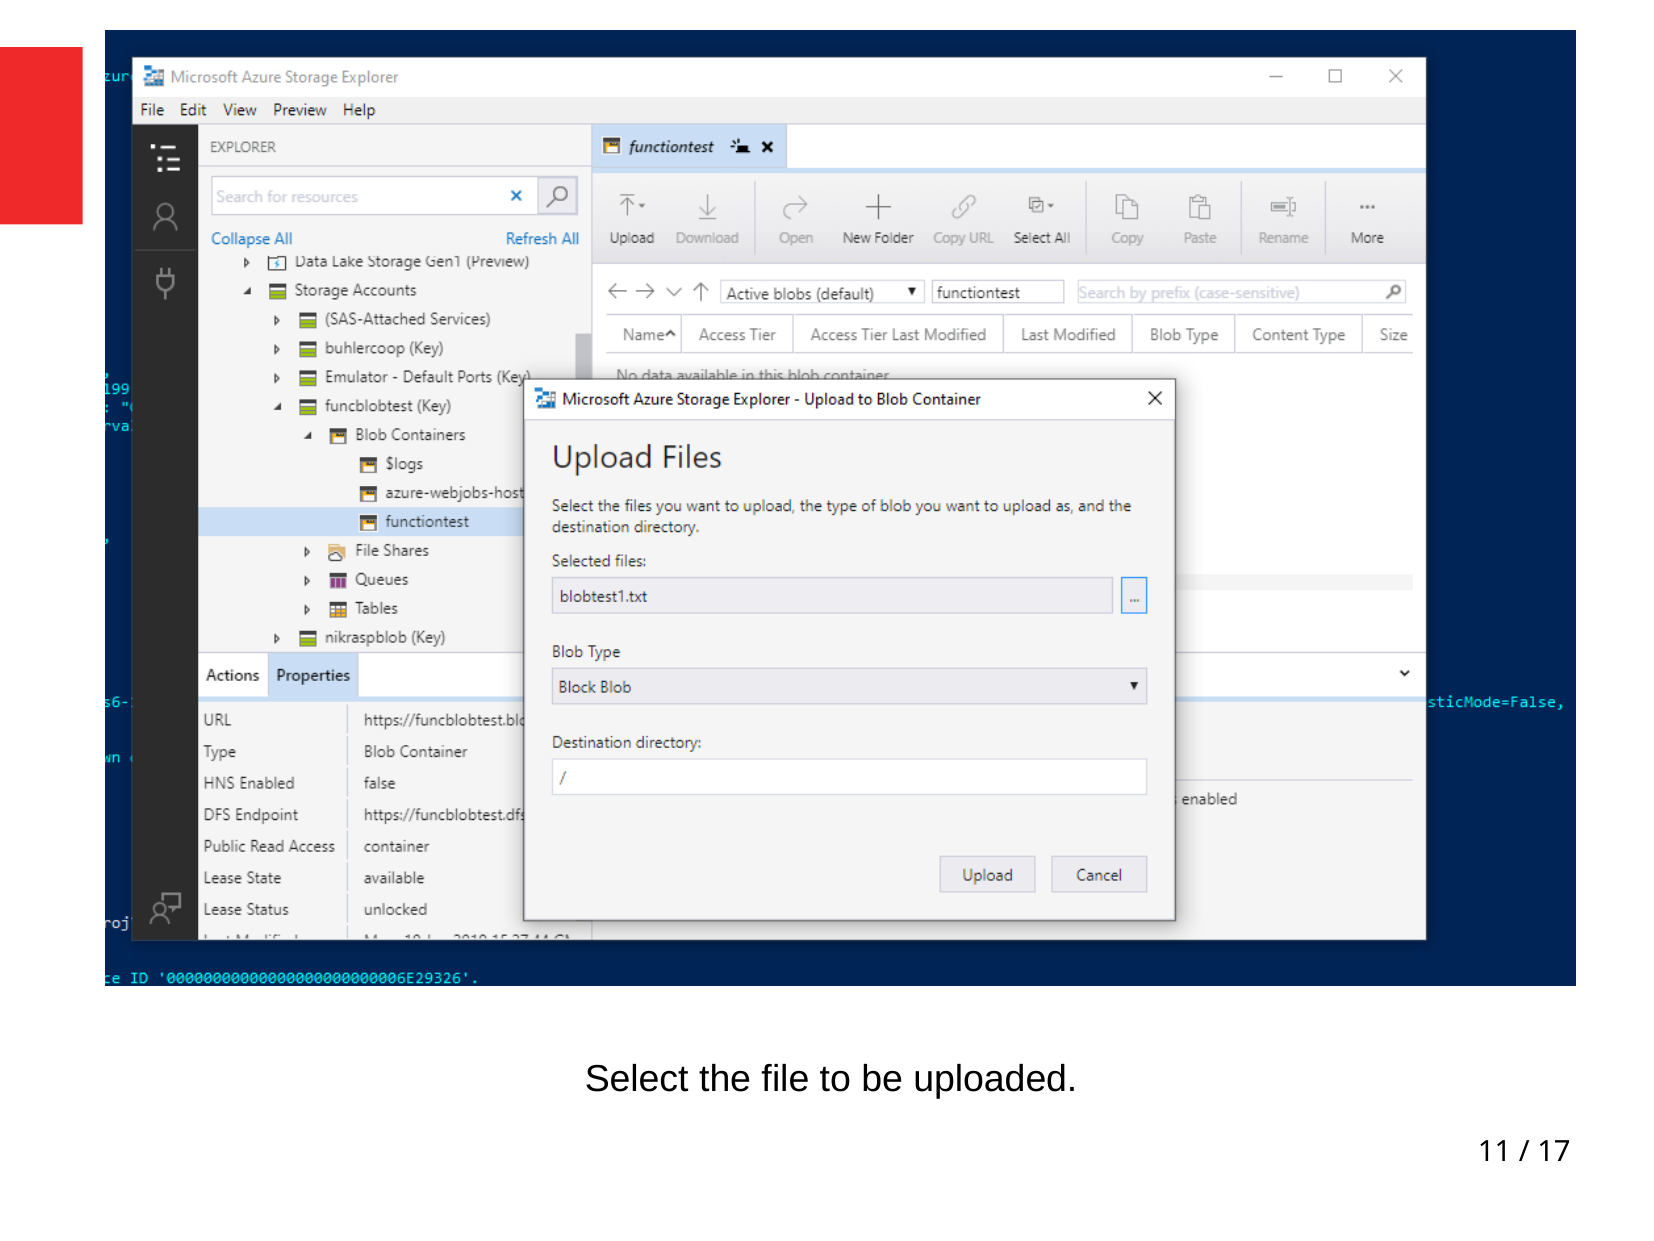

#
Select the file to be uploaded.
11